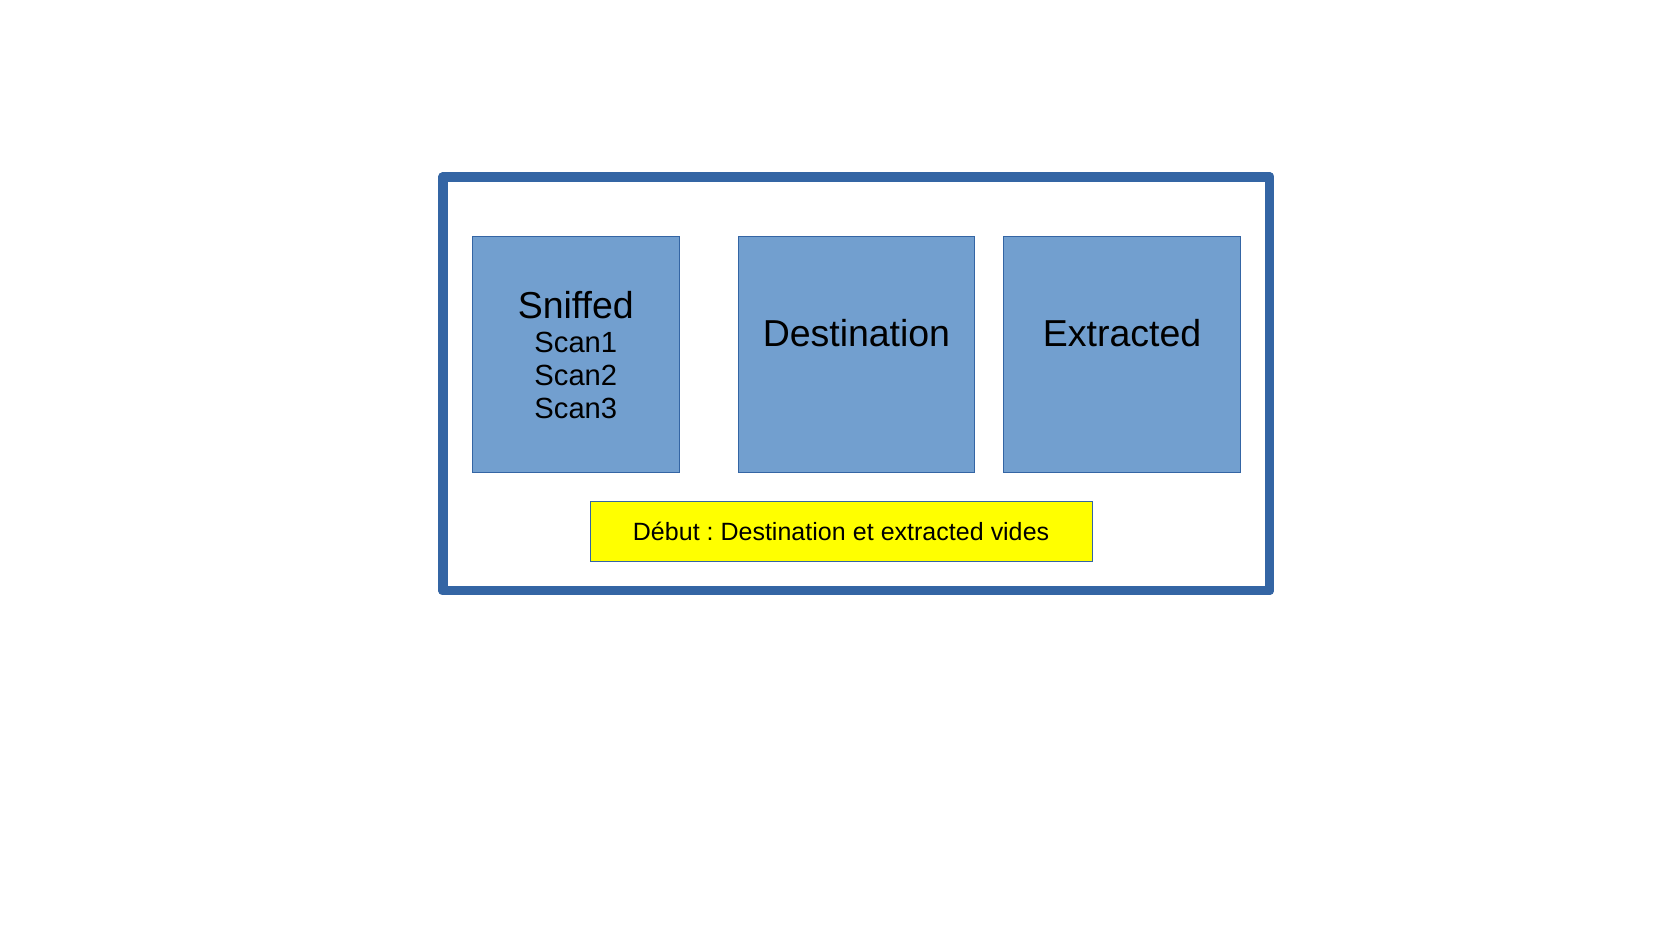

Sniffed
Scan1
Scan2
Scan3
Sniffed
Scan1
Scan2
Scan3
Destination
Destination
Extracted
Extracted
Début : Destination et extracted vides
Début : Destination et extracted vides